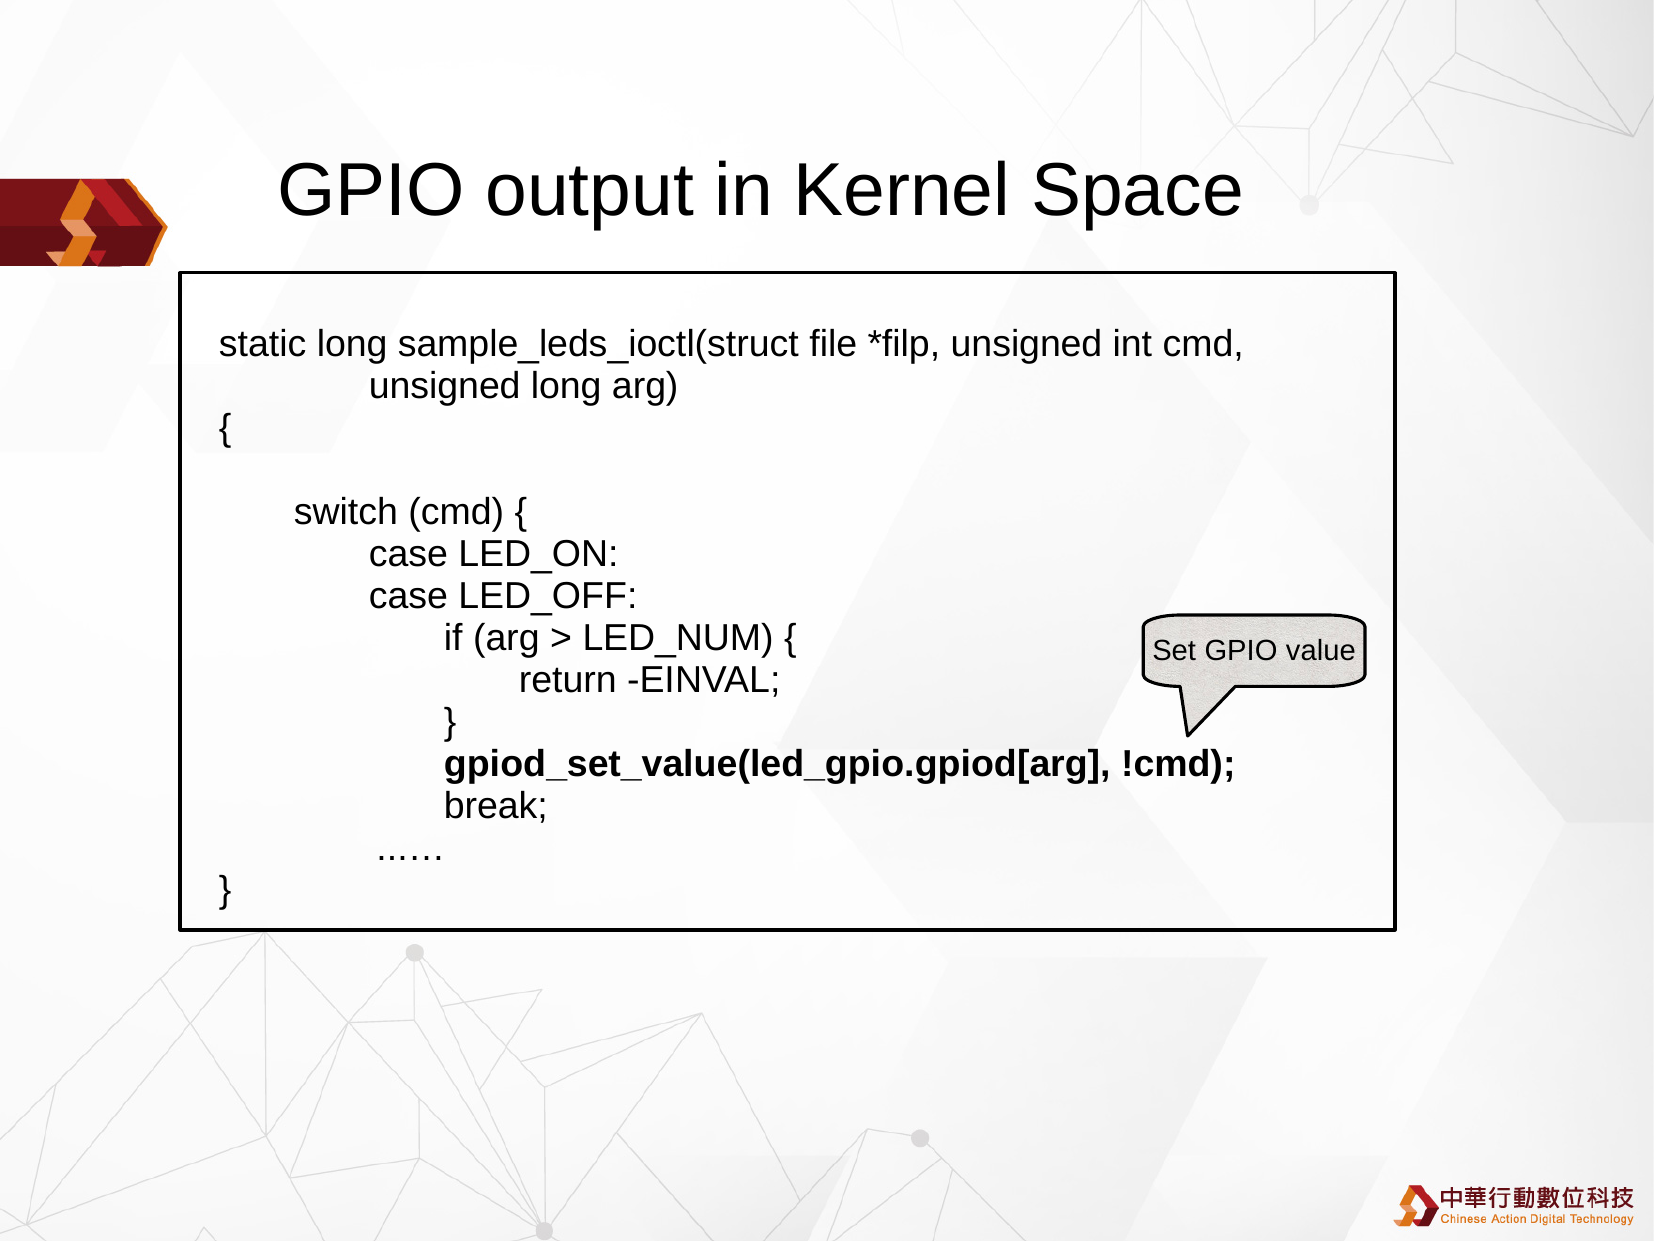

# GPIO output in Kernel Space
static long sample_leds_ioctl(struct file *filp, unsigned int cmd,
		unsigned long arg)
{
	switch (cmd) {
		case LED_ON:
		case LED_OFF:
			if (arg > LED_NUM) {
				return -EINVAL;
			}
			gpiod_set_value(led_gpio.gpiod[arg], !cmd);
			break;
 ...…
}
Set GPIO value